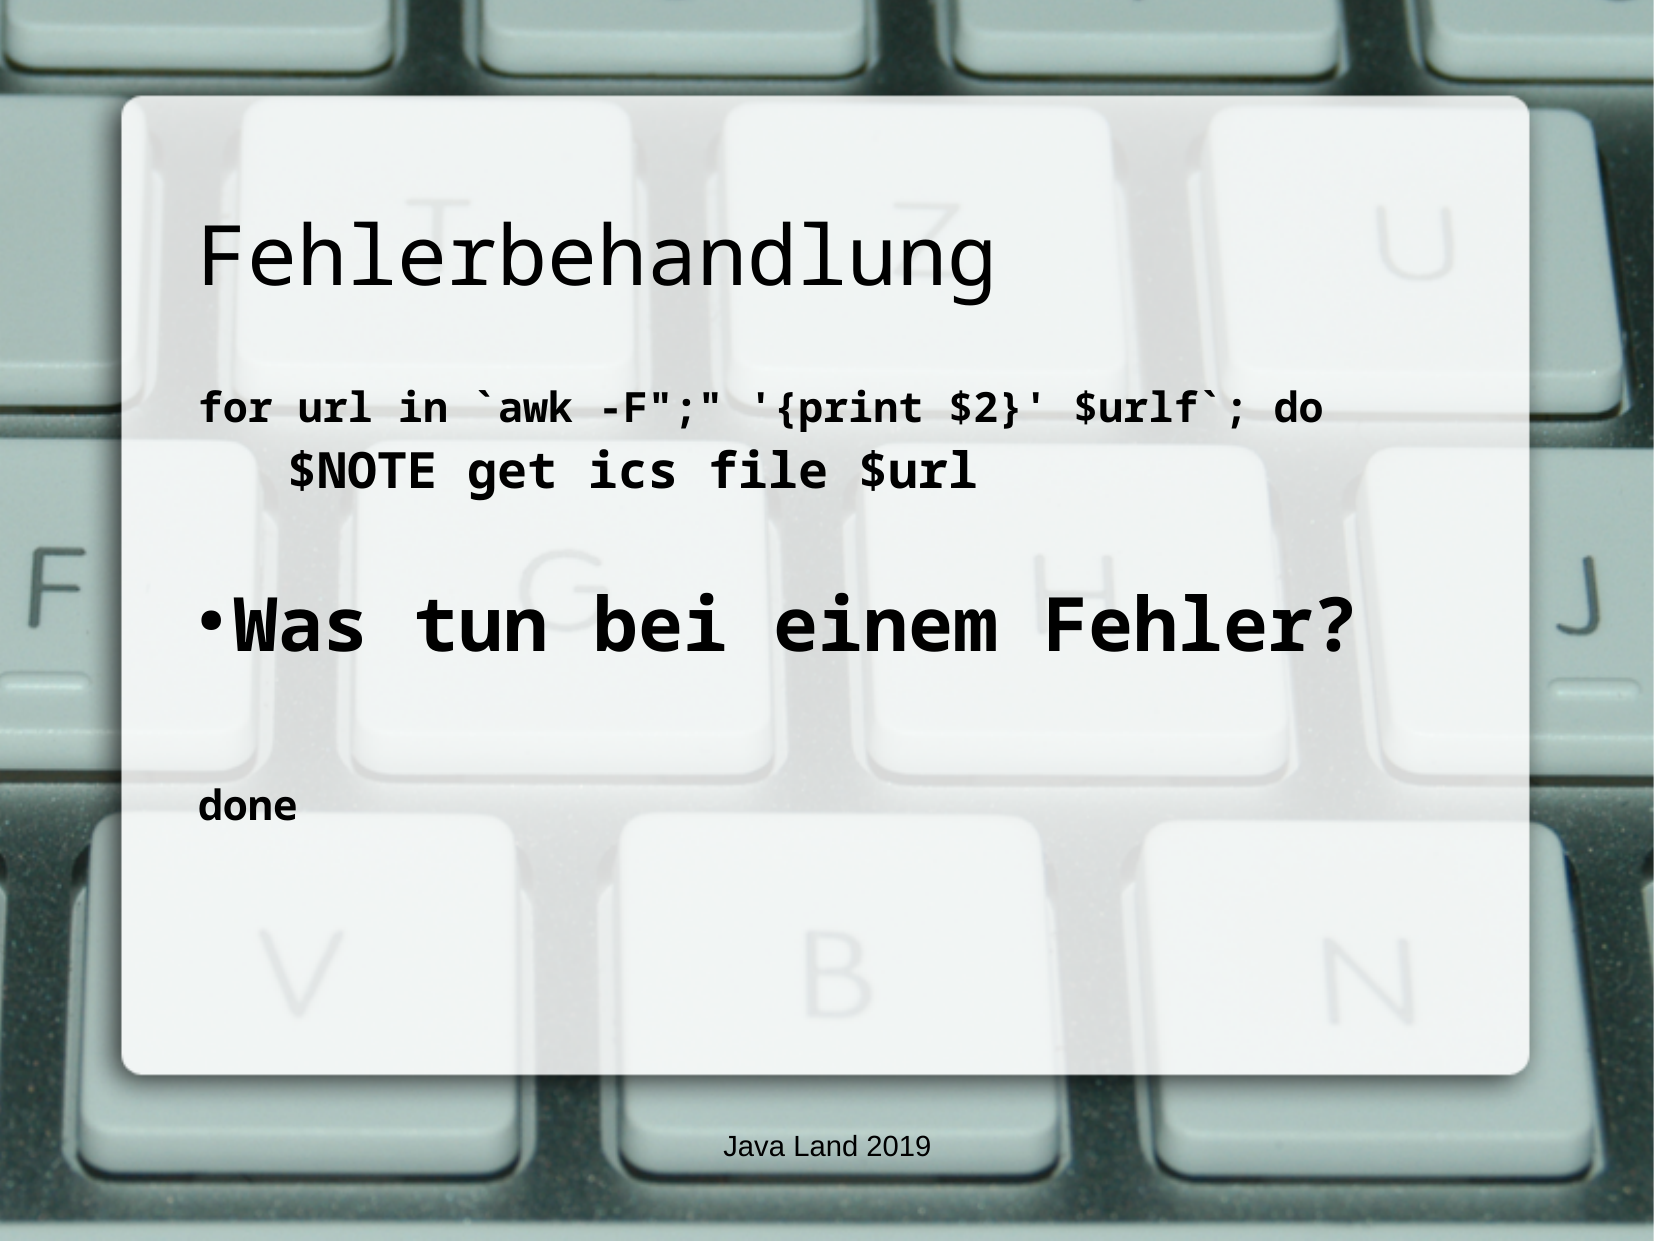

#
Fehlerbehandlung
for url in `awk -F";" '{print $2}' $urlf`; do
 $NOTE get ics file $url
Was tun bei einem Fehler?
done